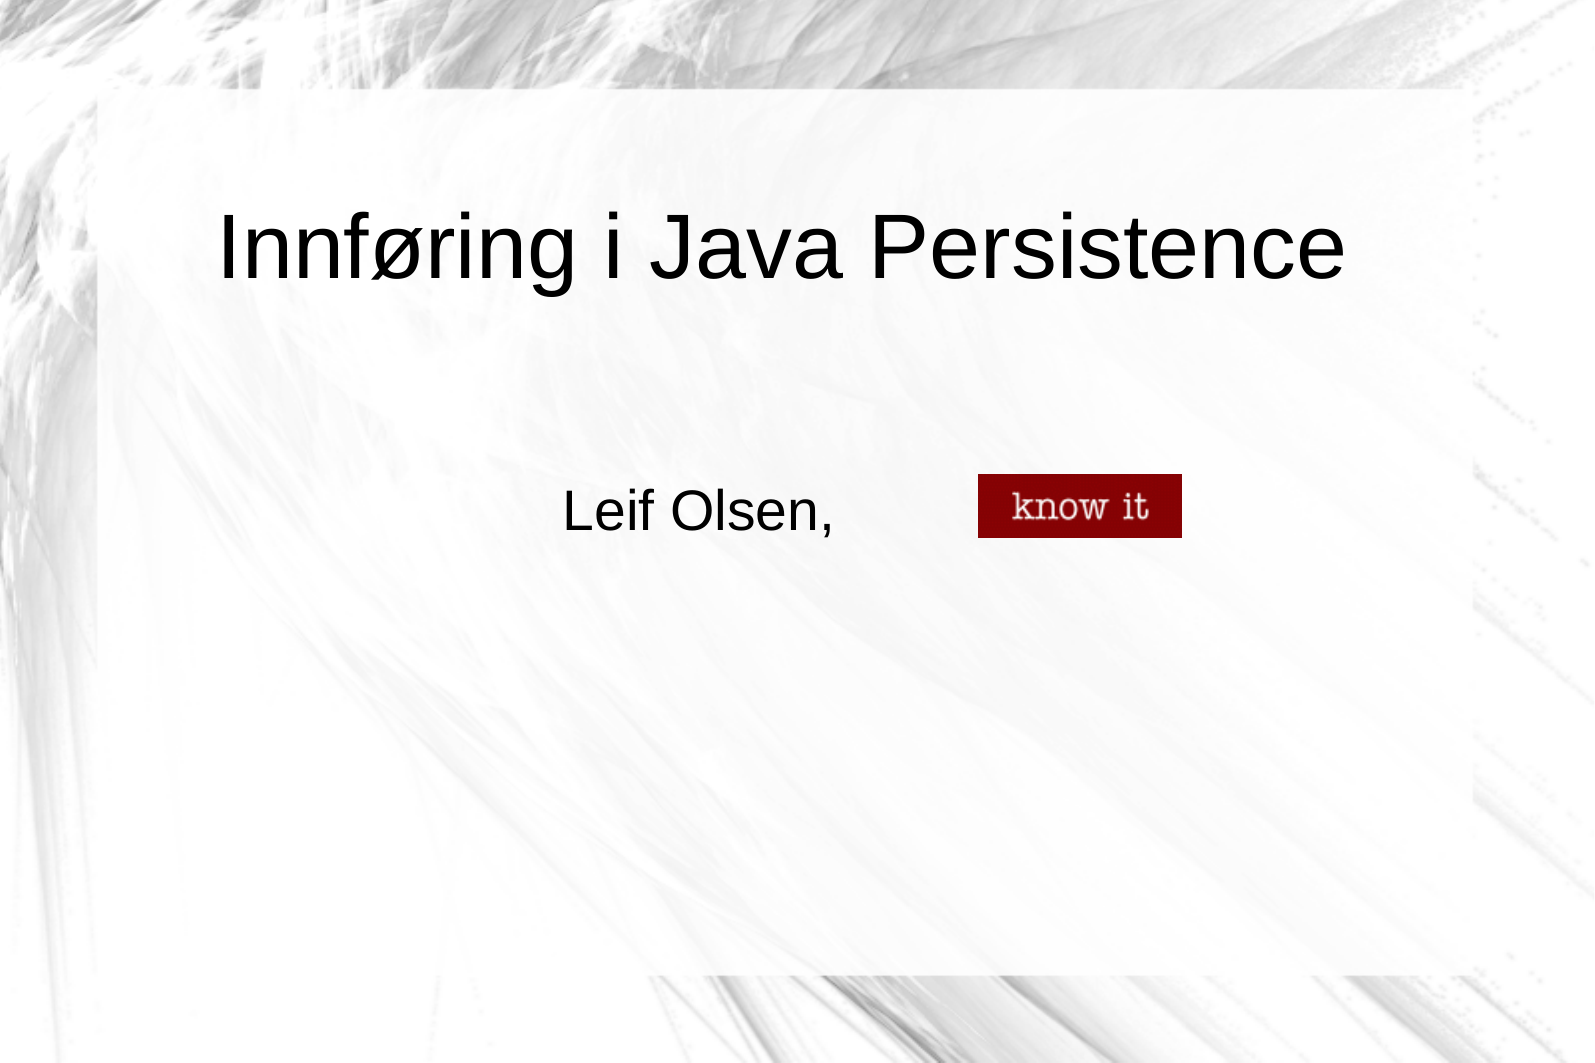

# Innføring i Java Persistence
Leif Olsen,